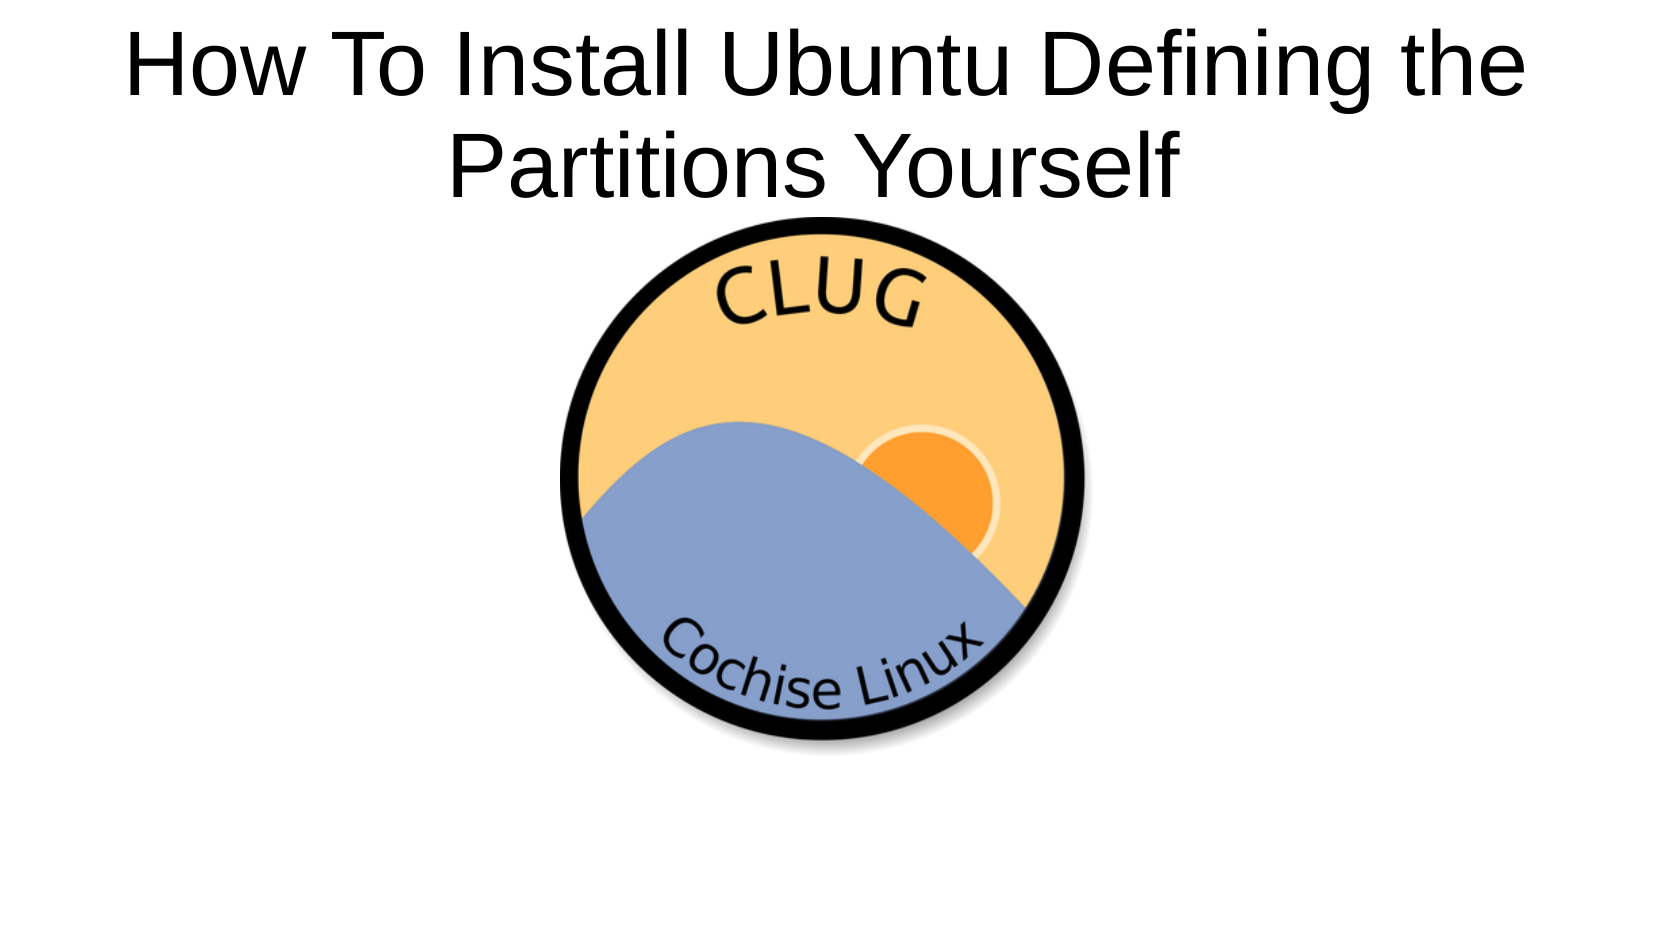

# How To Install Ubuntu Defining the Partitions Yourself